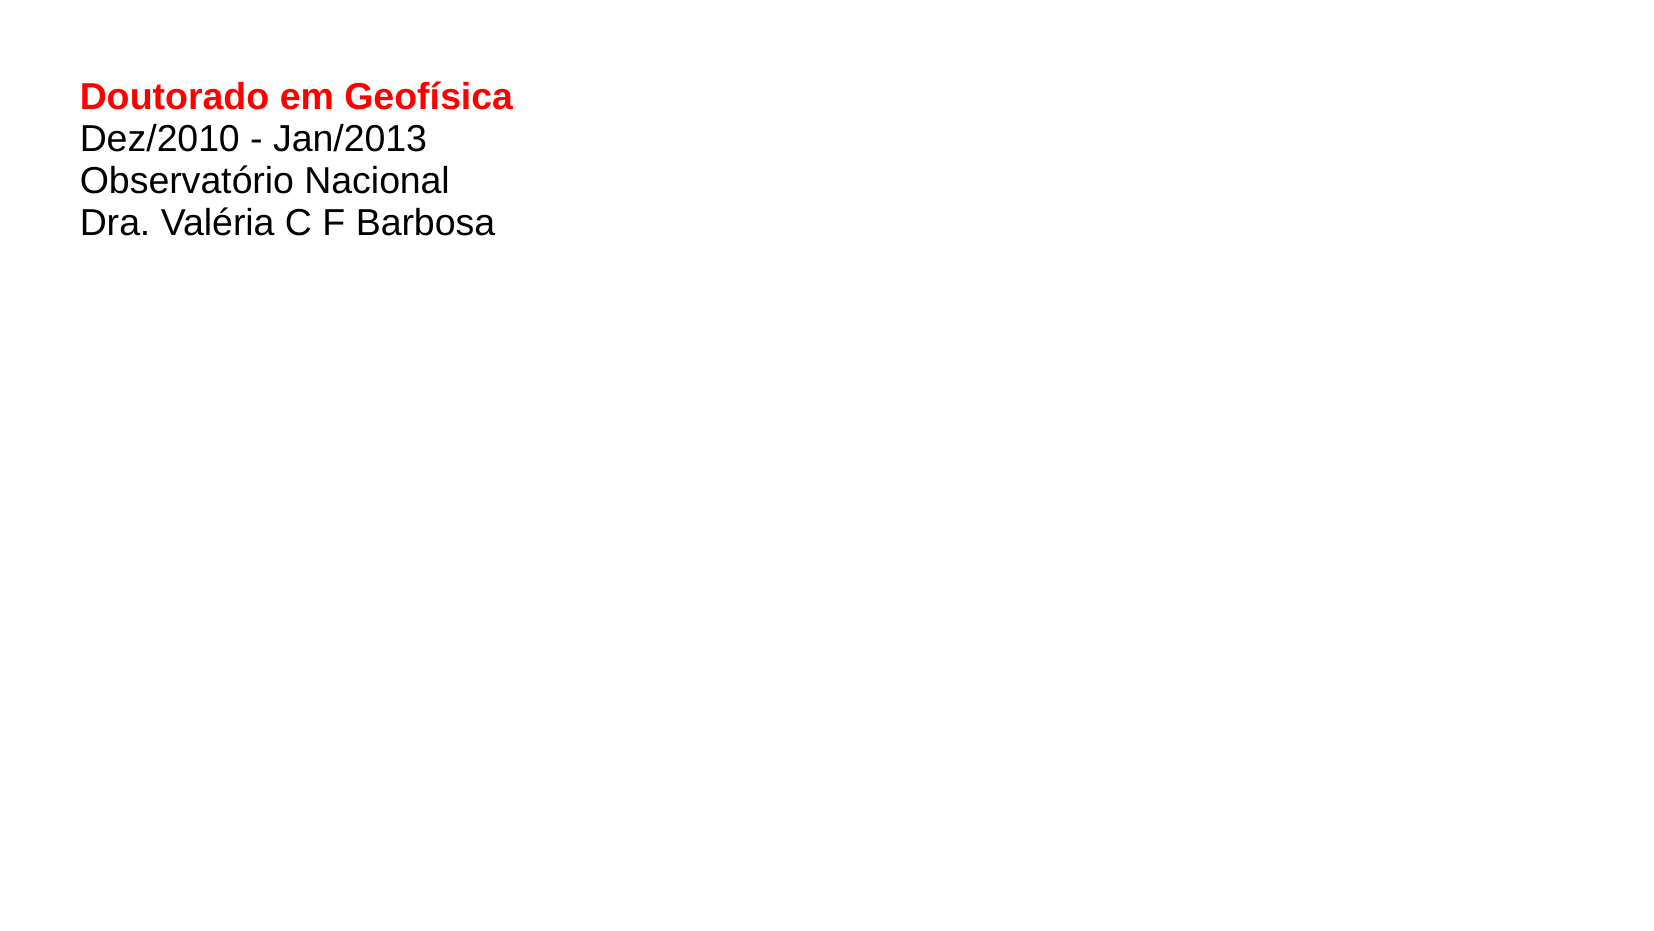

Doutorado em Geofísica
Dez/2010 - Jan/2013
Observatório Nacional
Dra. Valéria C F Barbosa